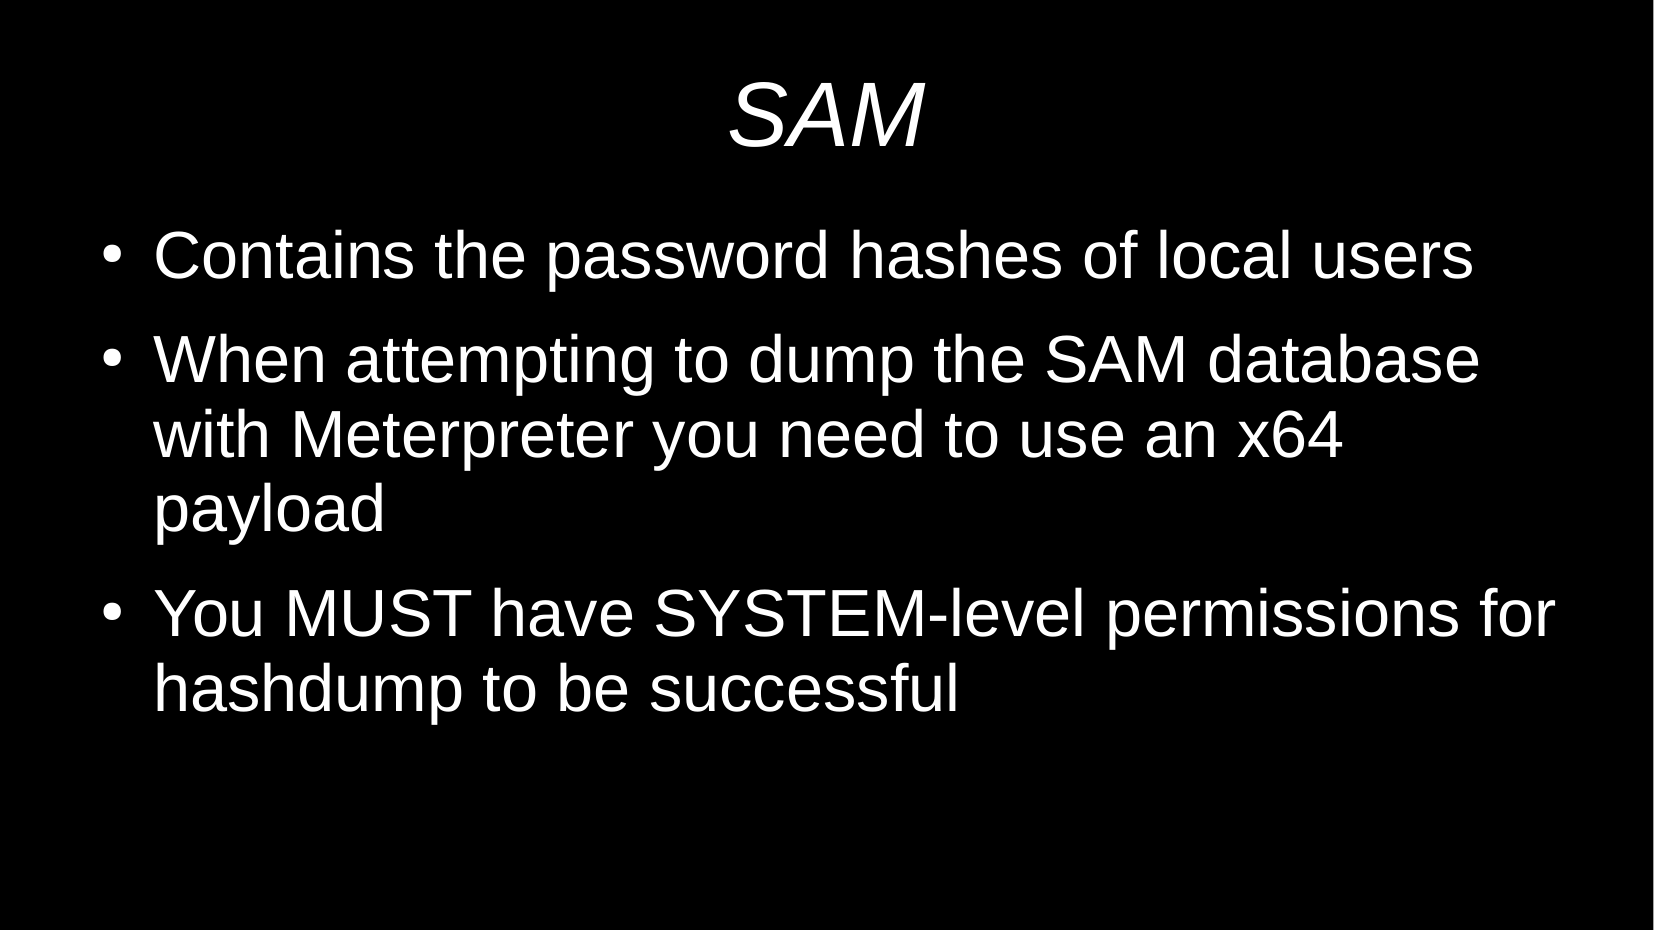

# SAM
Contains the password hashes of local users
When attempting to dump the SAM database with Meterpreter you need to use an x64 payload
You MUST have SYSTEM-level permissions for hashdump to be successful